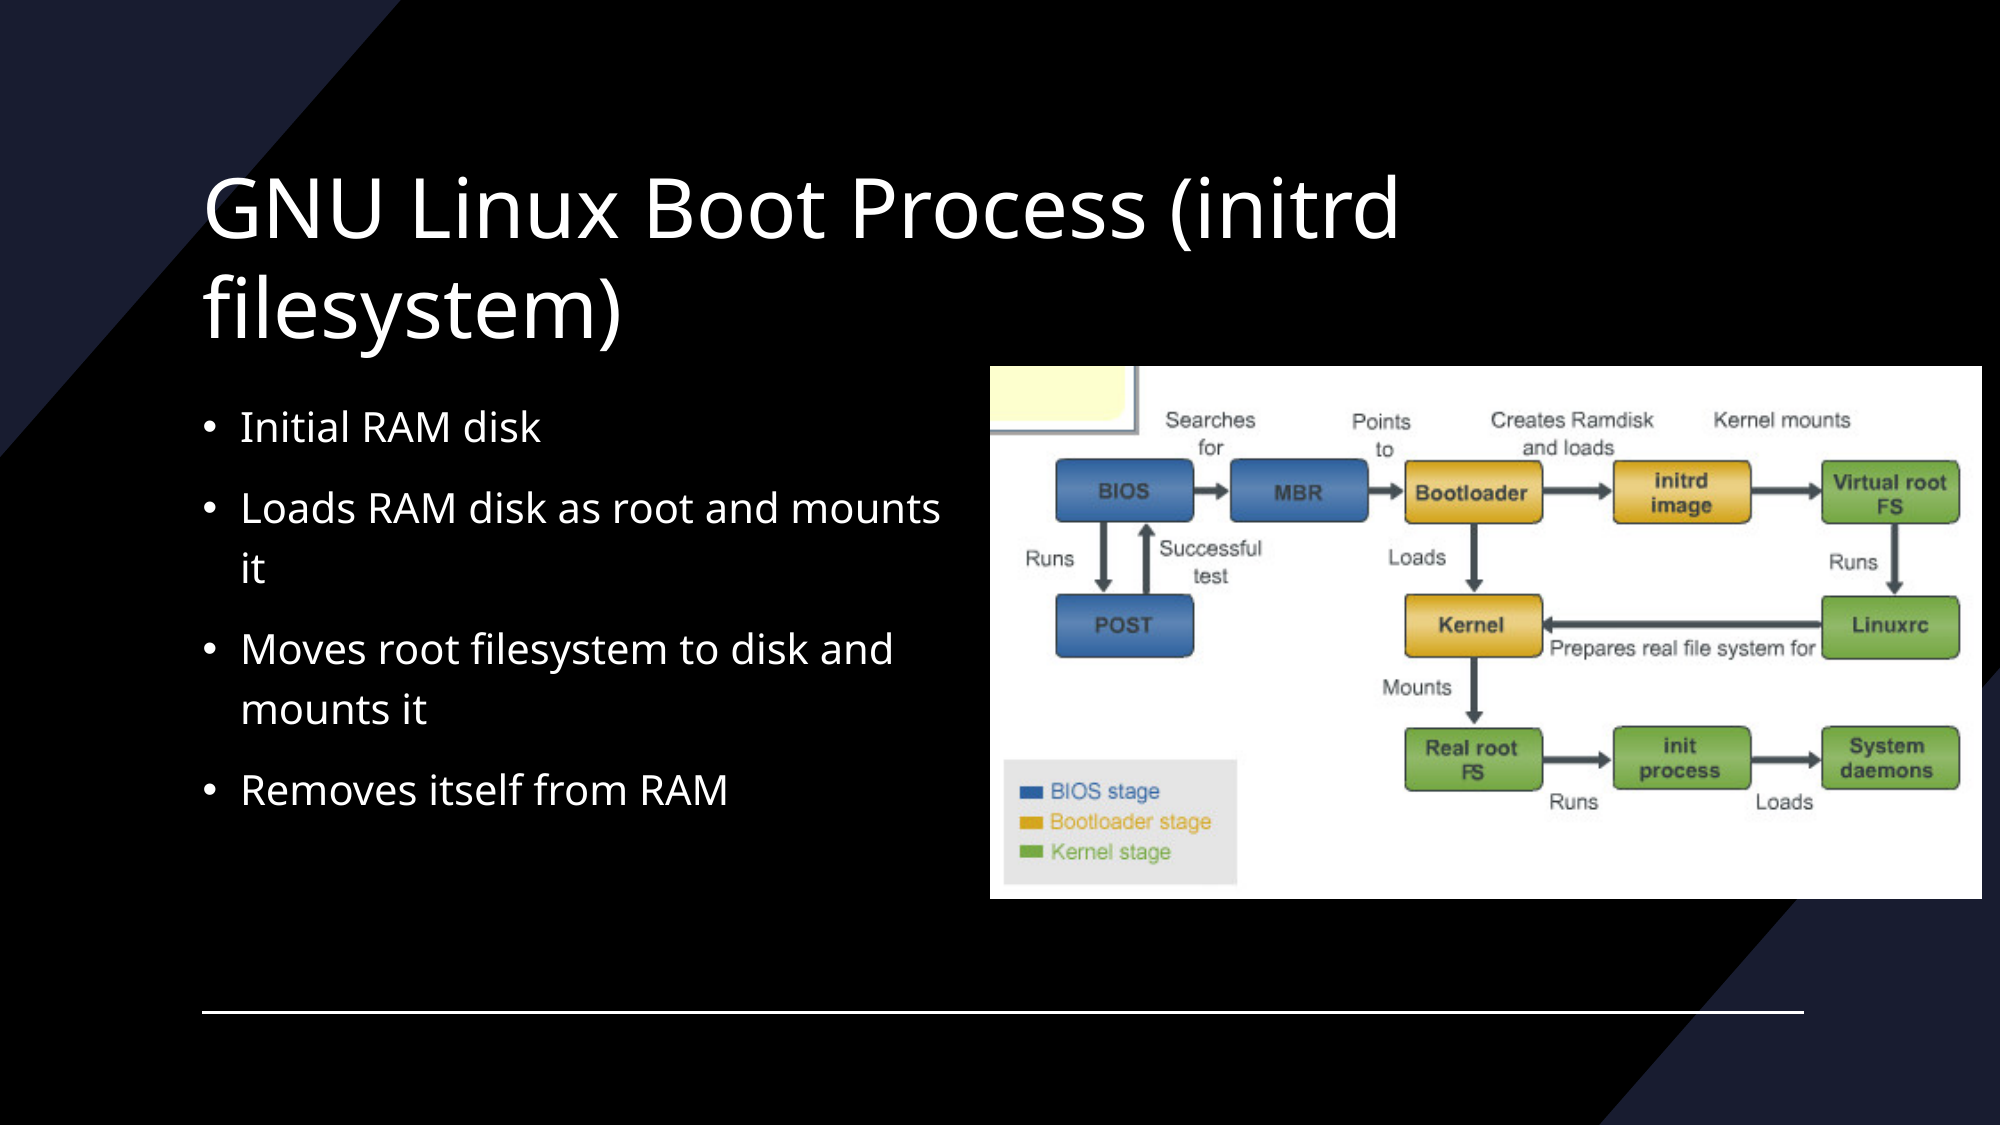

# GNU Linux Boot Process (initrd filesystem)
Initial RAM disk
Loads RAM disk as root and mounts it
Moves root filesystem to disk and mounts it
Removes itself from RAM